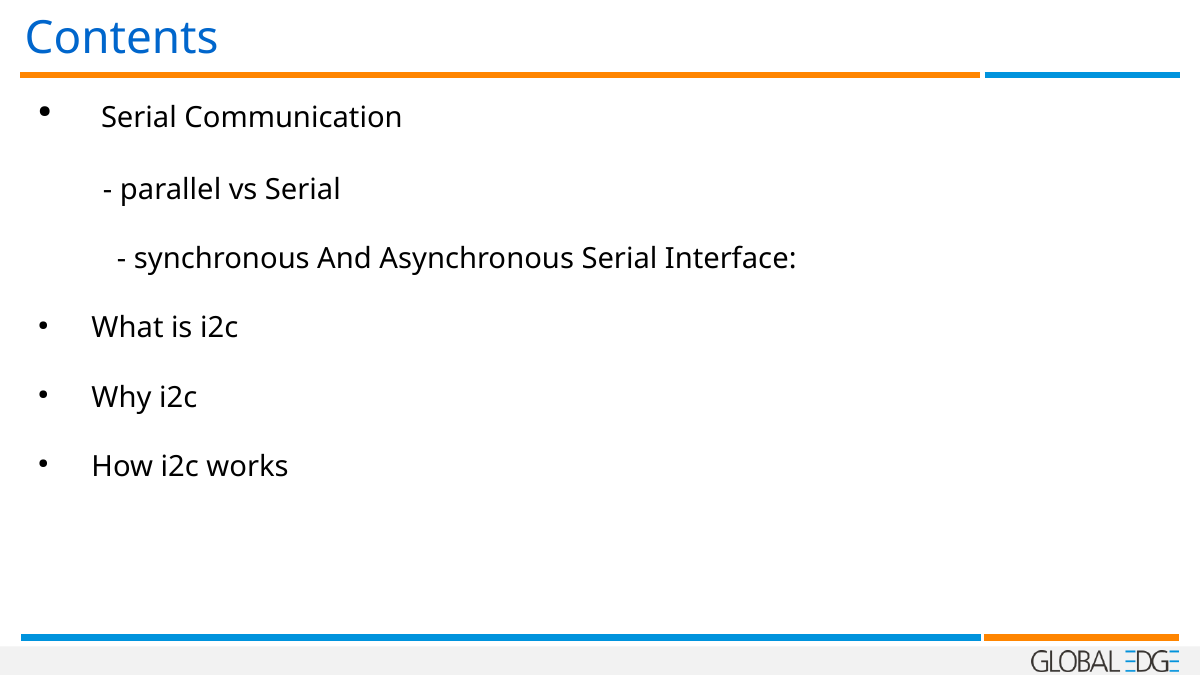

# Contents
 Serial Communication
 - parallel vs Serial
 	 - synchronous And Asynchronous Serial Interface:
What is i2c
Why i2c
How i2c works